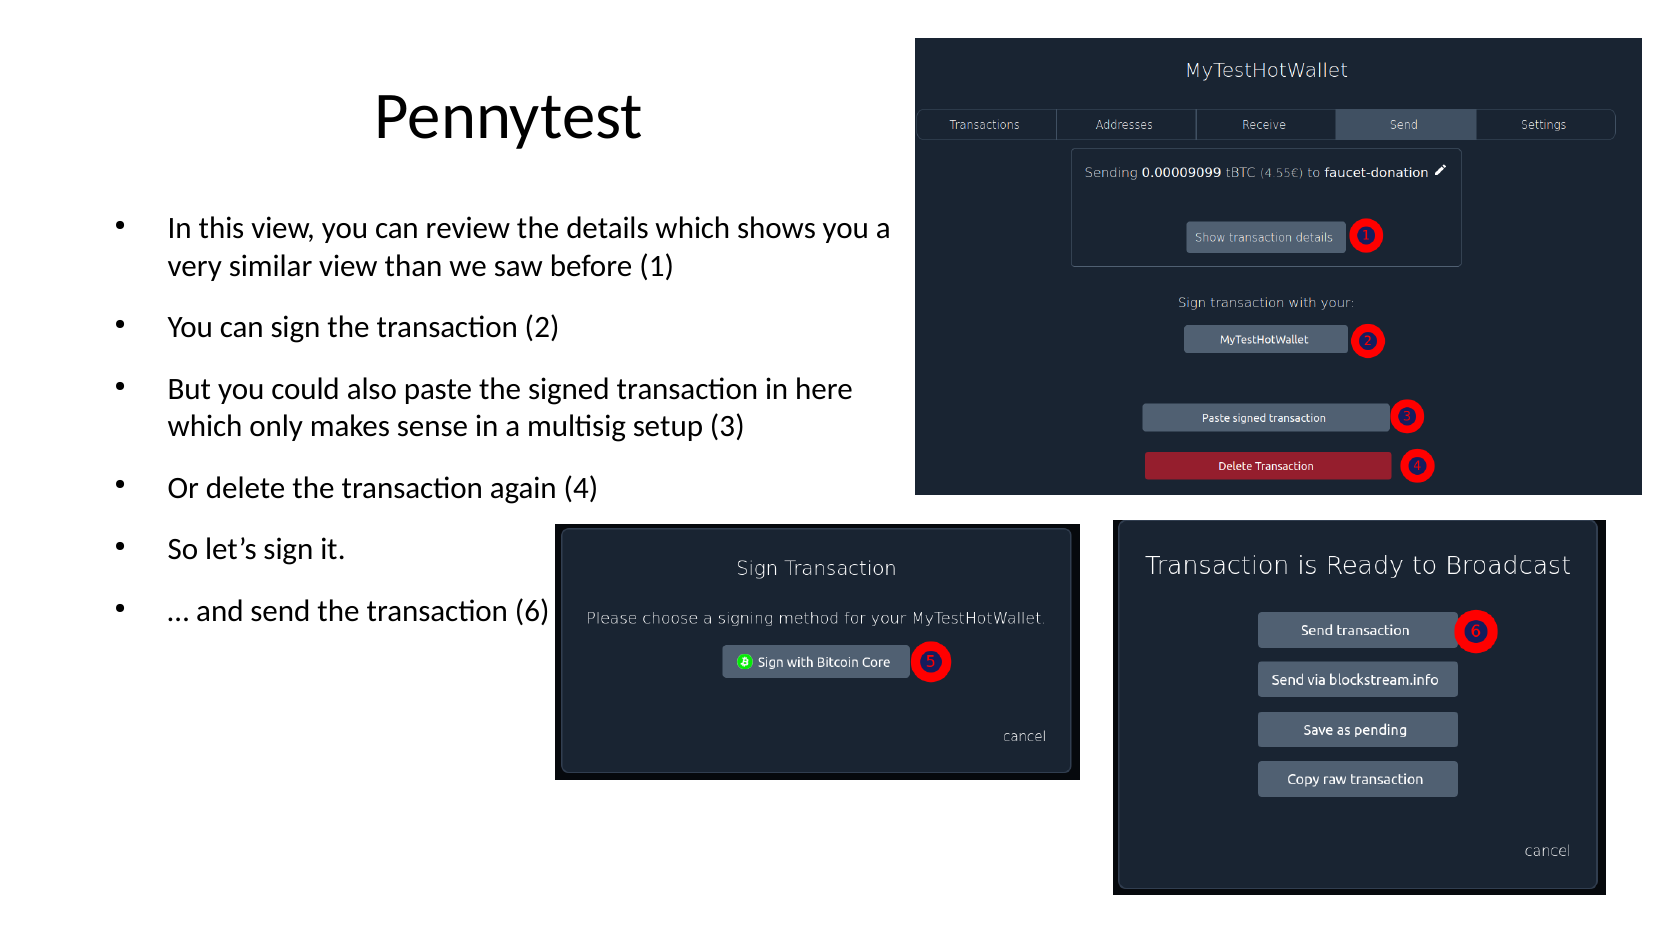

# Pennytest
In this view, you can review the details which shows you a very similar view than we saw before (1)
You can sign the transaction (2)
But you could also paste the signed transaction in here which only makes sense in a multisig setup (3)
Or delete the transaction again (4)
So let’s sign it.
… and send the transaction (6)